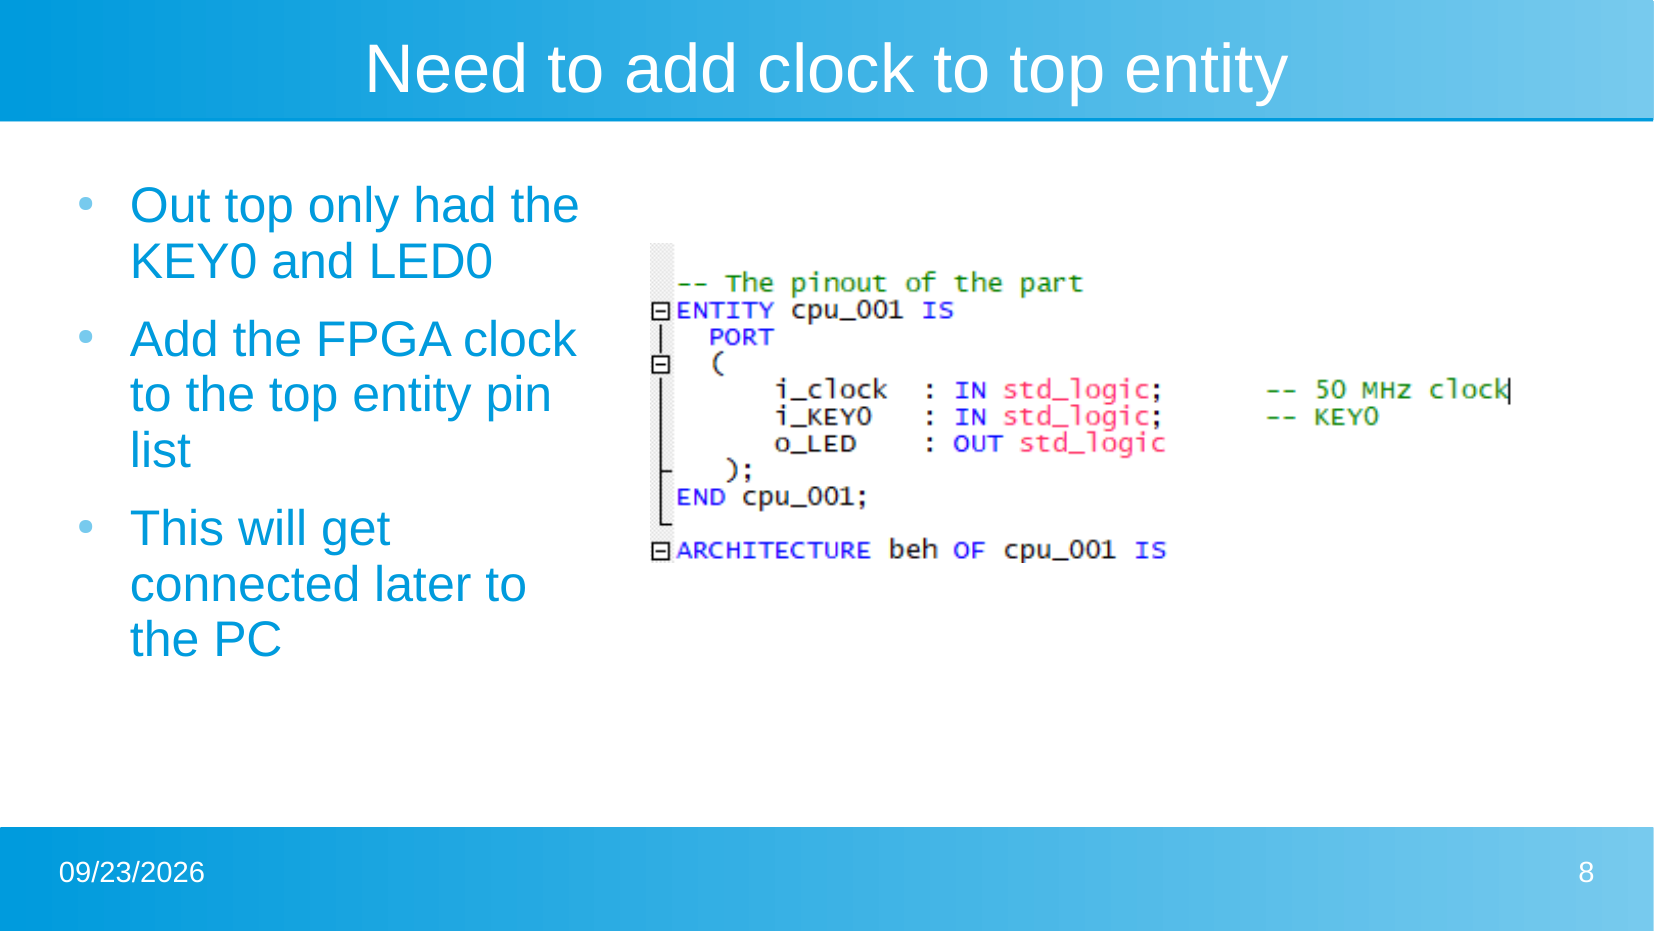

# Need to add clock to top entity
Out top only had the KEY0 and LED0
Add the FPGA clock to the top entity pin list
This will get connected later to the PC
8